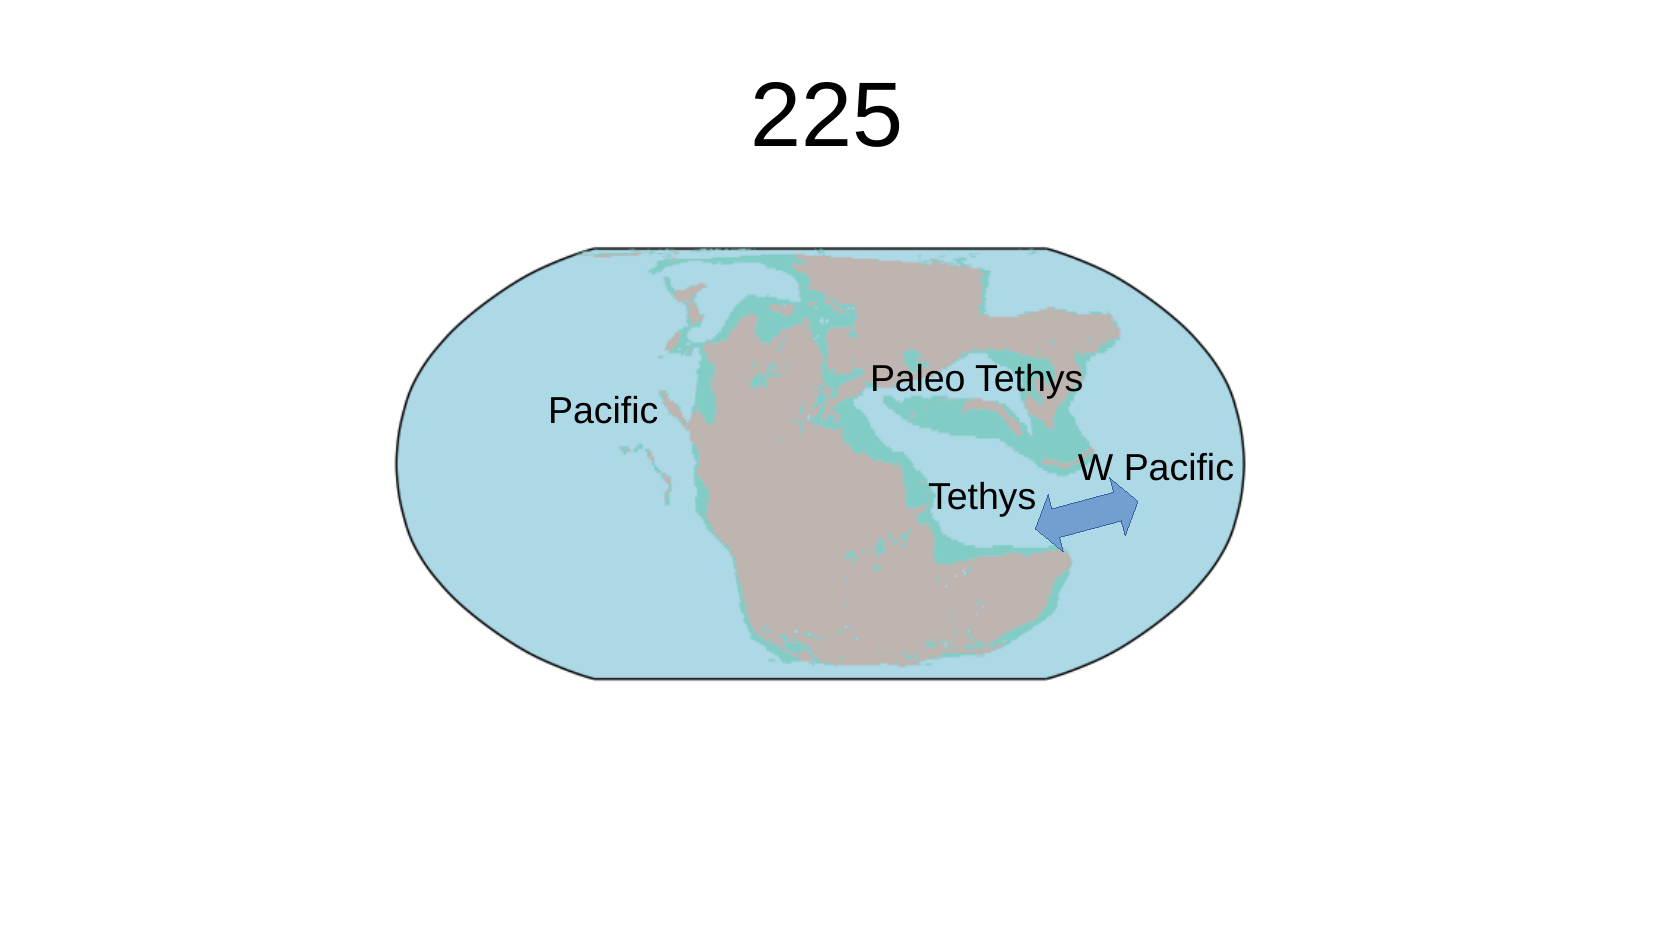

# 225
Paleo Tethys
Pacific
W Pacific
Tethys